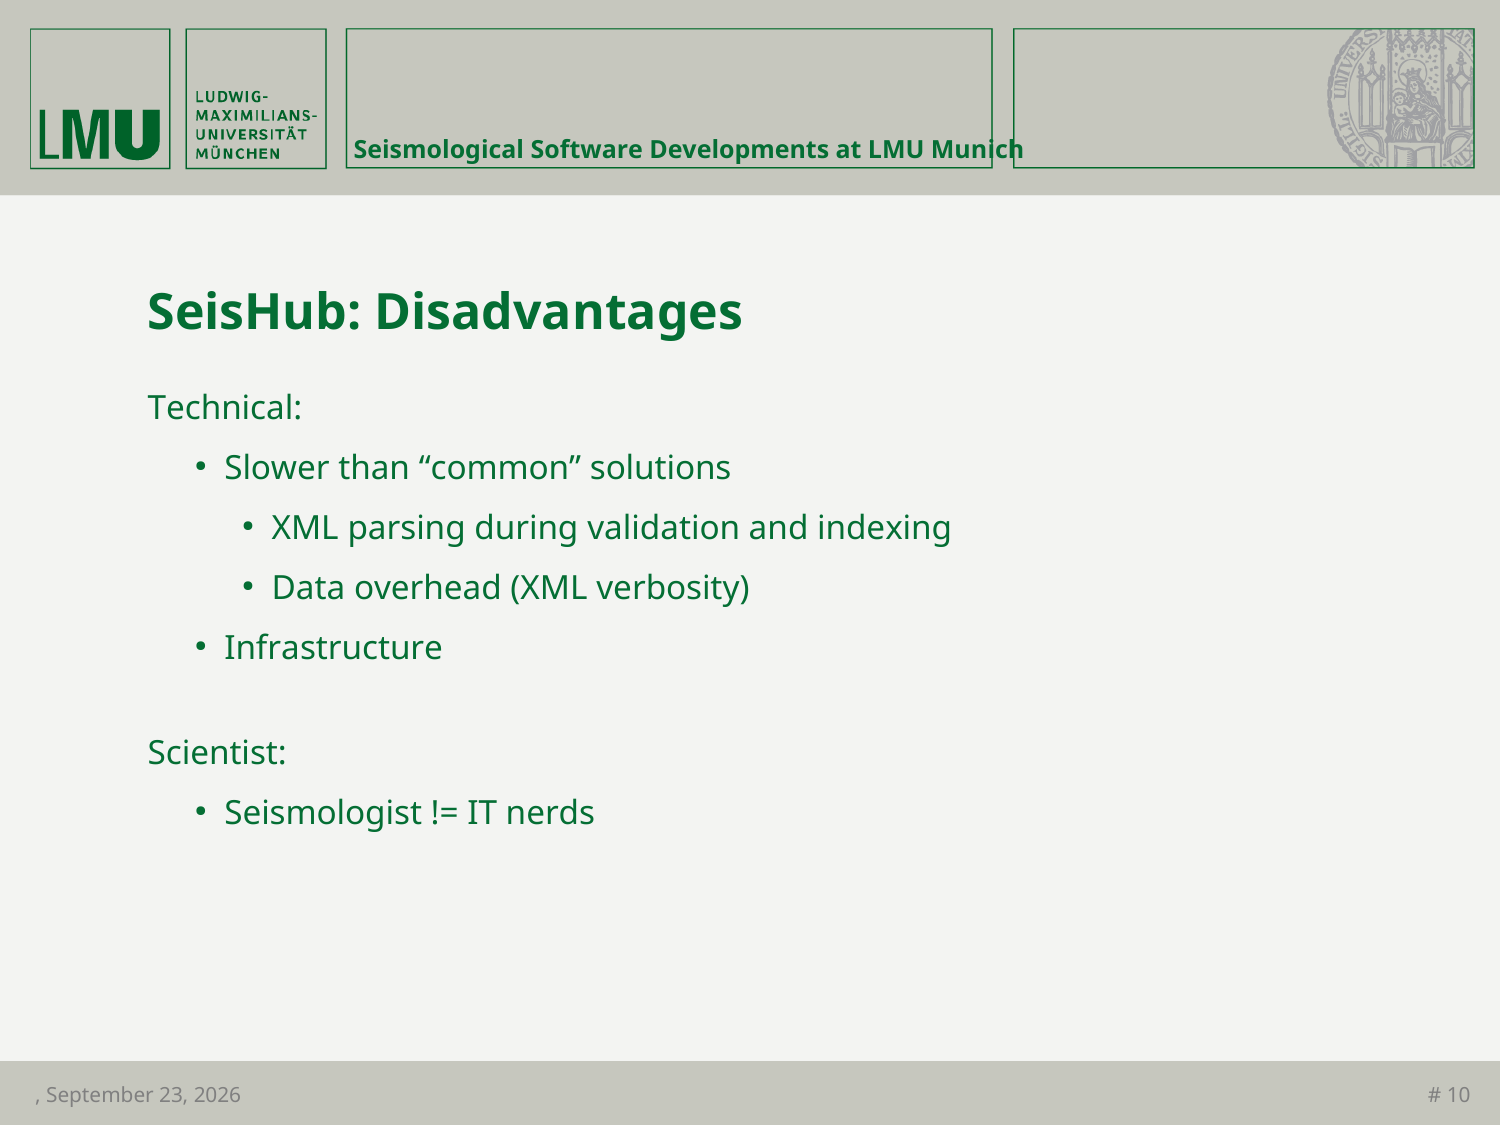

# SeisHub: Disadvantages
Technical:
Slower than “common” solutions
XML parsing during validation and indexing
Data overhead (XML verbosity)
Infrastructure
Scientist:
Seismologist != IT nerds
10